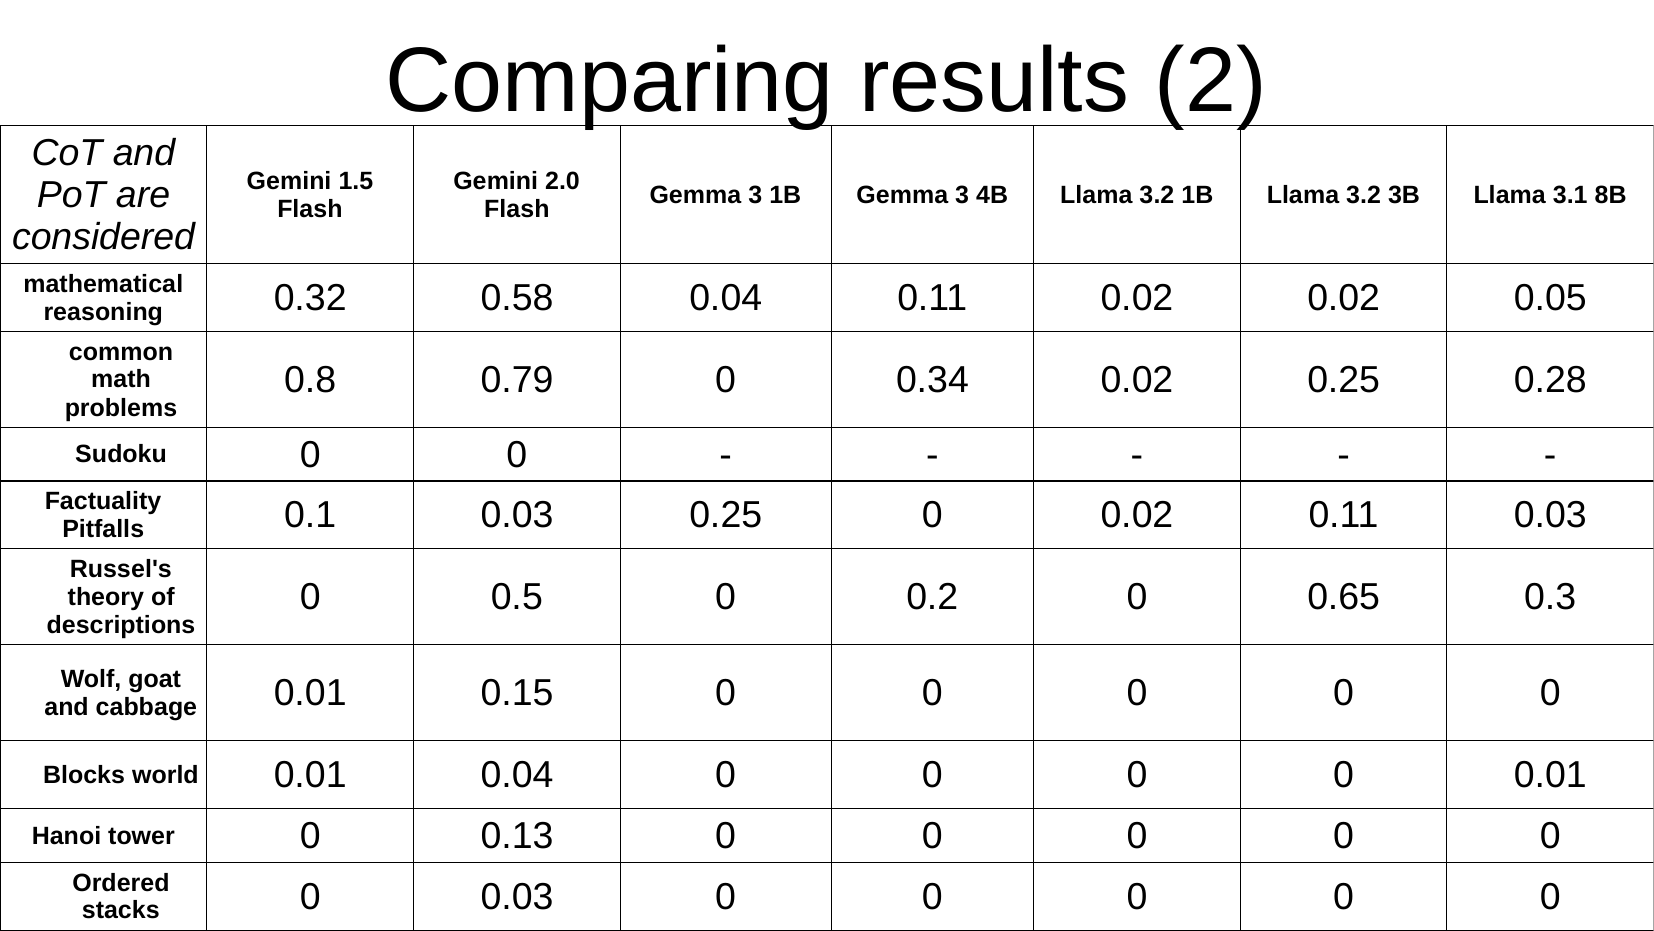

# Comparing results (2)
| CoT and PoT are considered | Gemini 1.5 Flash | Gemini 2.0 Flash | Gemma 3 1B | Gemma 3 4B | Llama 3.2 1B | Llama 3.2 3B | Llama 3.1 8B |
| --- | --- | --- | --- | --- | --- | --- | --- |
| mathematical reasoning | 0.32 | 0.58 | 0.04 | 0.11 | 0.02 | 0.02 | 0.05 |
| common math problems | 0.8 | 0.79 | 0 | 0.34 | 0.02 | 0.25 | 0.28 |
| Sudoku | 0 | 0 | - | - | - | - | - |
| Factuality Pitfalls | 0.1 | 0.03 | 0.25 | 0 | 0.02 | 0.11 | 0.03 |
| Russel's theory of descriptions | 0 | 0.5 | 0 | 0.2 | 0 | 0.65 | 0.3 |
| Wolf, goat and cabbage | 0.01 | 0.15 | 0 | 0 | 0 | 0 | 0 |
| Blocks world | 0.01 | 0.04 | 0 | 0 | 0 | 0 | 0.01 |
| Hanoi tower | 0 | 0.13 | 0 | 0 | 0 | 0 | 0 |
| Ordered stacks | 0 | 0.03 | 0 | 0 | 0 | 0 | 0 |